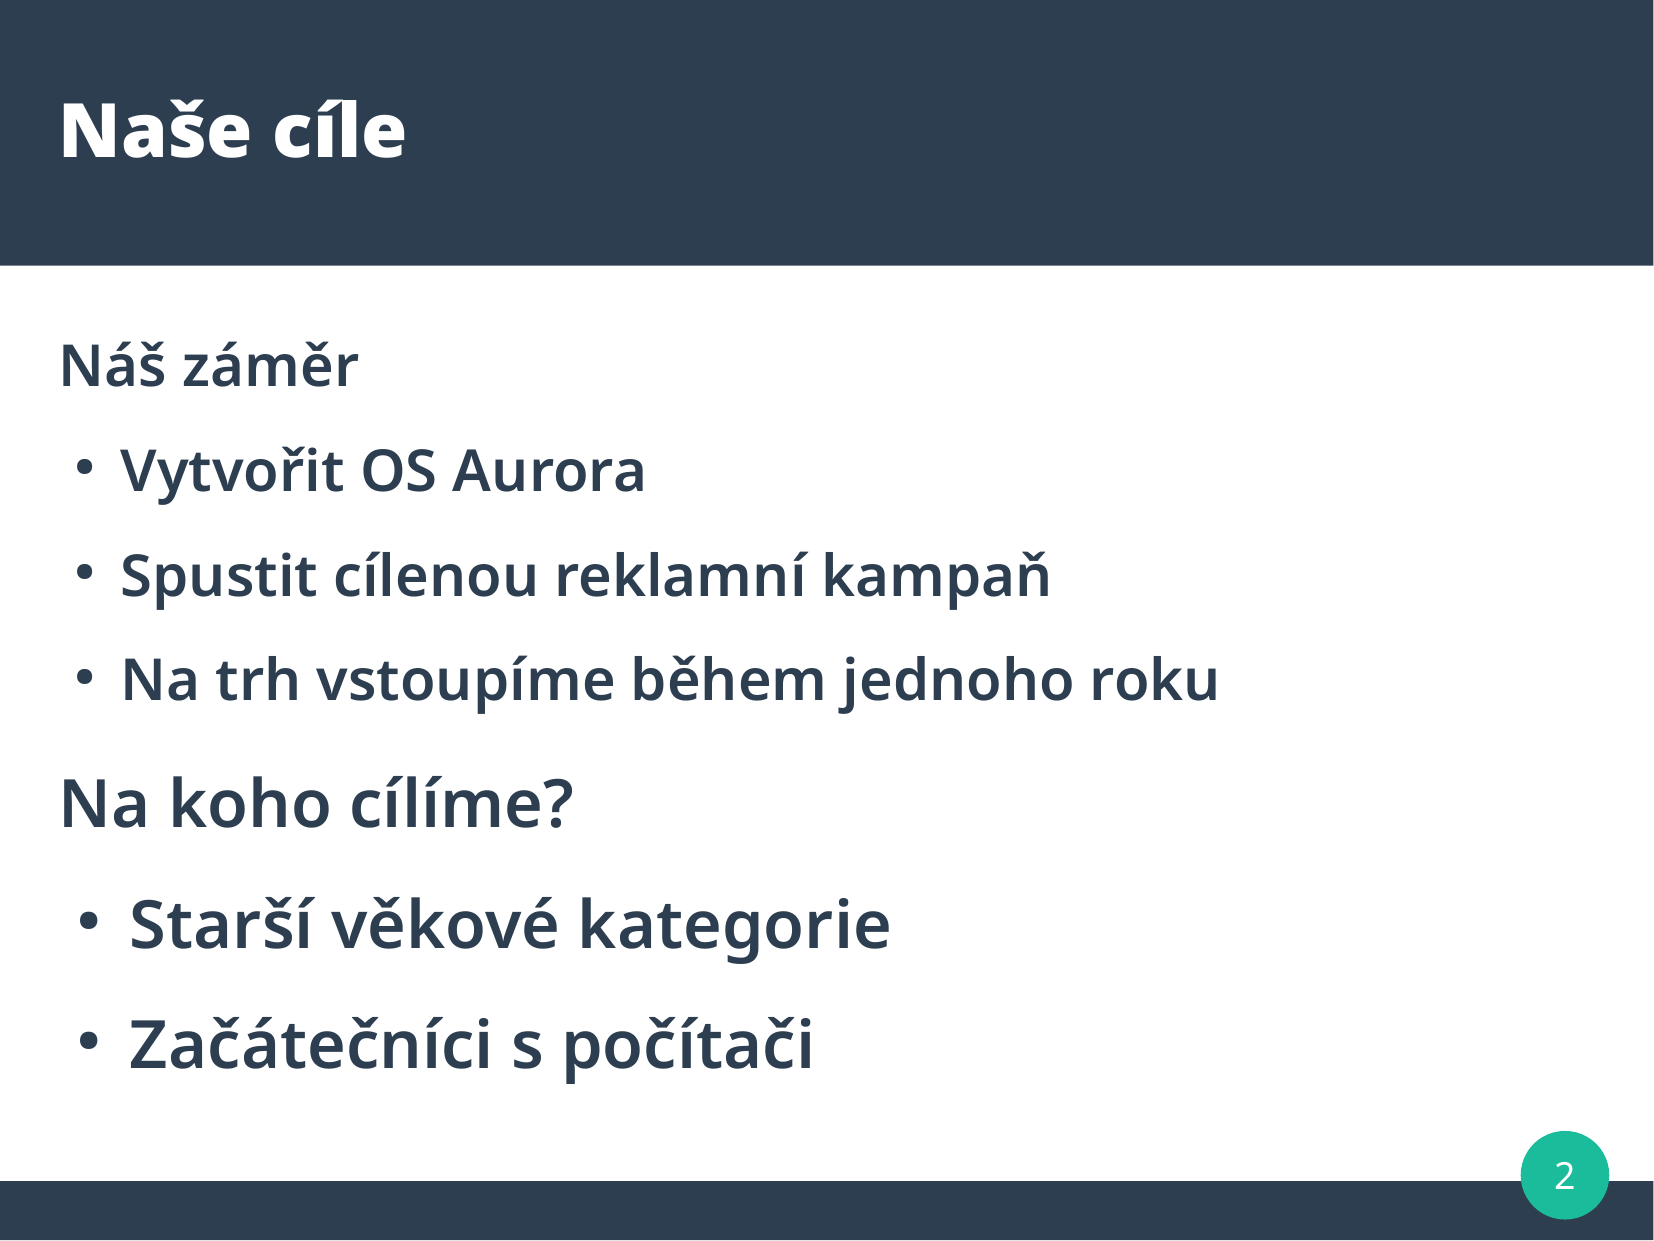

# Naše cíle
Náš záměr
Vytvořit OS Aurora
Spustit cílenou reklamní kampaň
Na trh vstoupíme během jednoho roku
Na koho cílíme?
Starší věkové kategorie
Začátečníci s počítači
2